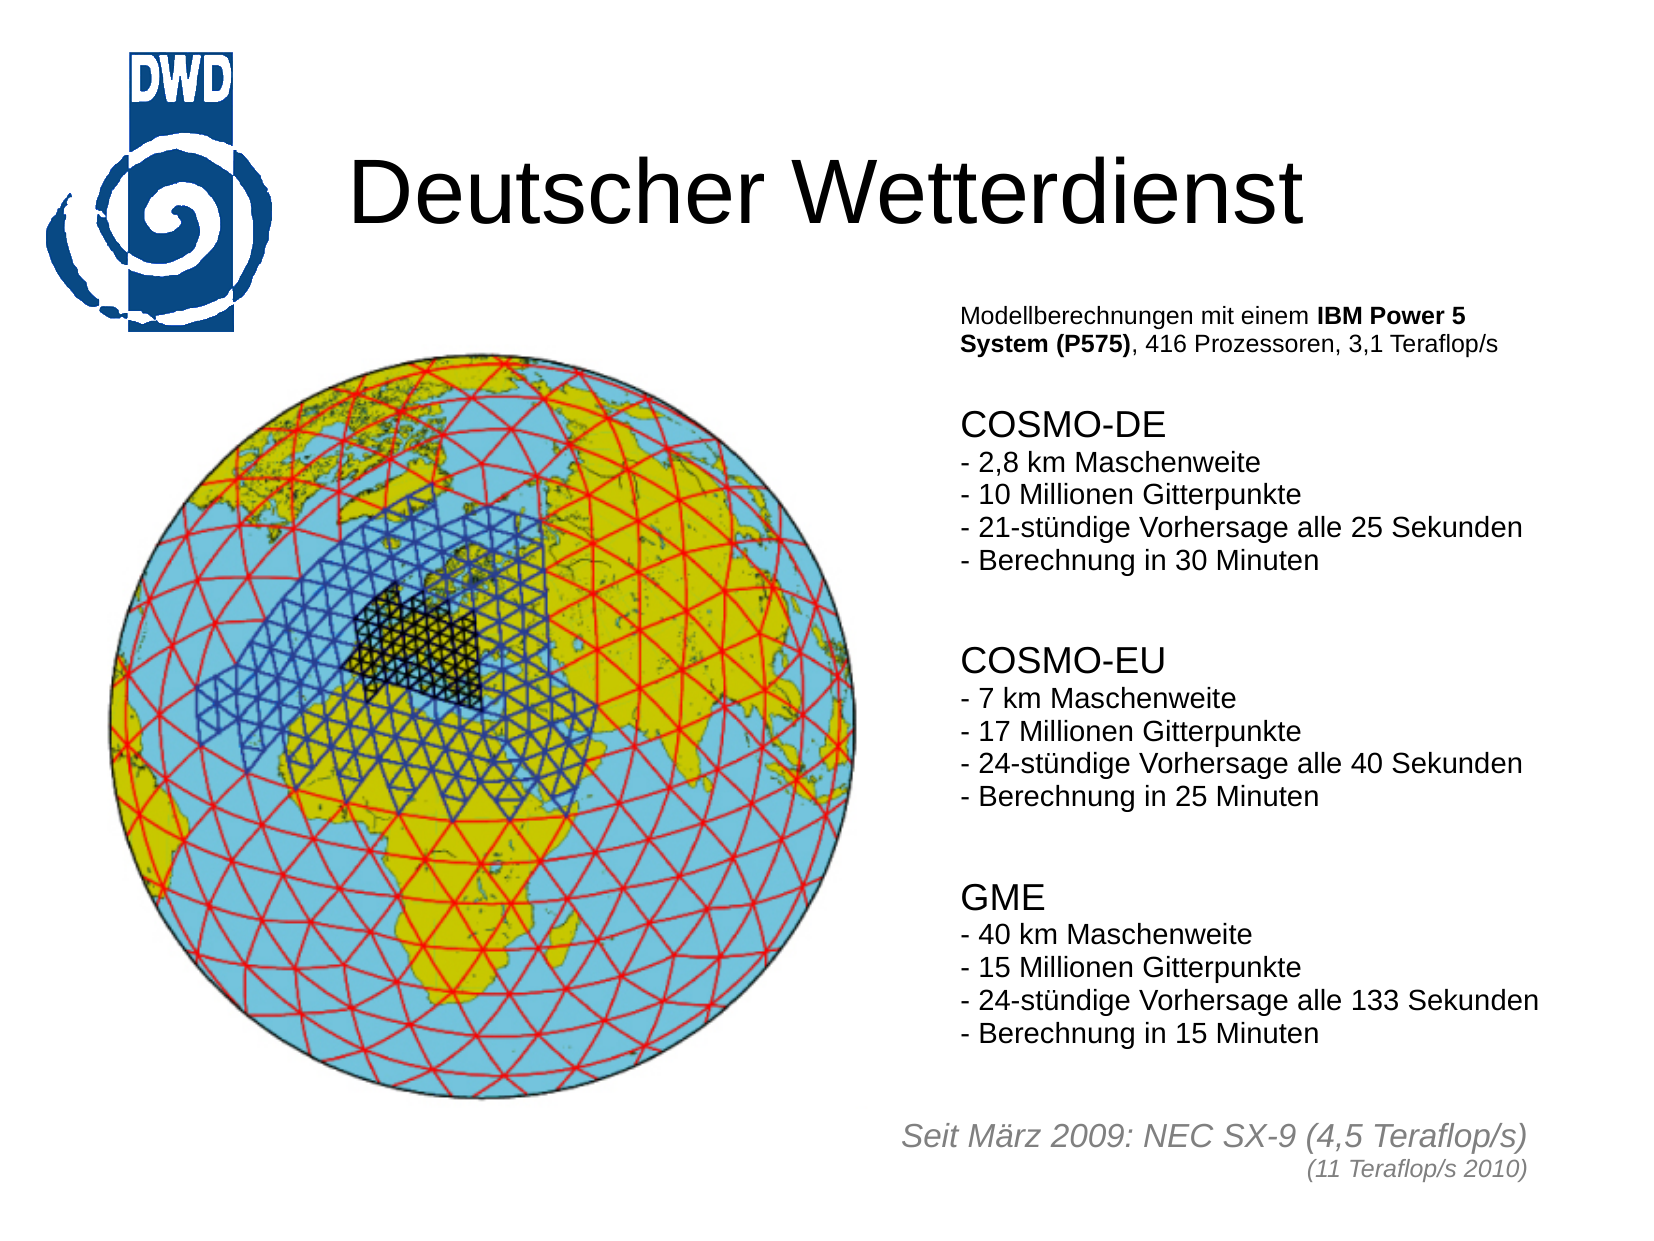

# Deutscher Wetterdienst
Modellberechnungen mit einem IBM Power 5 System (P575), 416 Prozessoren, 3,1 Teraflop/s
COSMO-DE
- 2,8 km Maschenweite
- 10 Millionen Gitterpunkte
- 21-stündige Vorhersage alle 25 Sekunden
- Berechnung in 30 Minuten
COSMO-EU
- 7 km Maschenweite
- 17 Millionen Gitterpunkte
- 24-stündige Vorhersage alle 40 Sekunden
- Berechnung in 25 Minuten
GME
- 40 km Maschenweite
- 15 Millionen Gitterpunkte
- 24-stündige Vorhersage alle 133 Sekunden
- Berechnung in 15 Minuten
Seit März 2009: NEC SX-9 (4,5 Teraflop/s)
(11 Teraflop/s 2010)